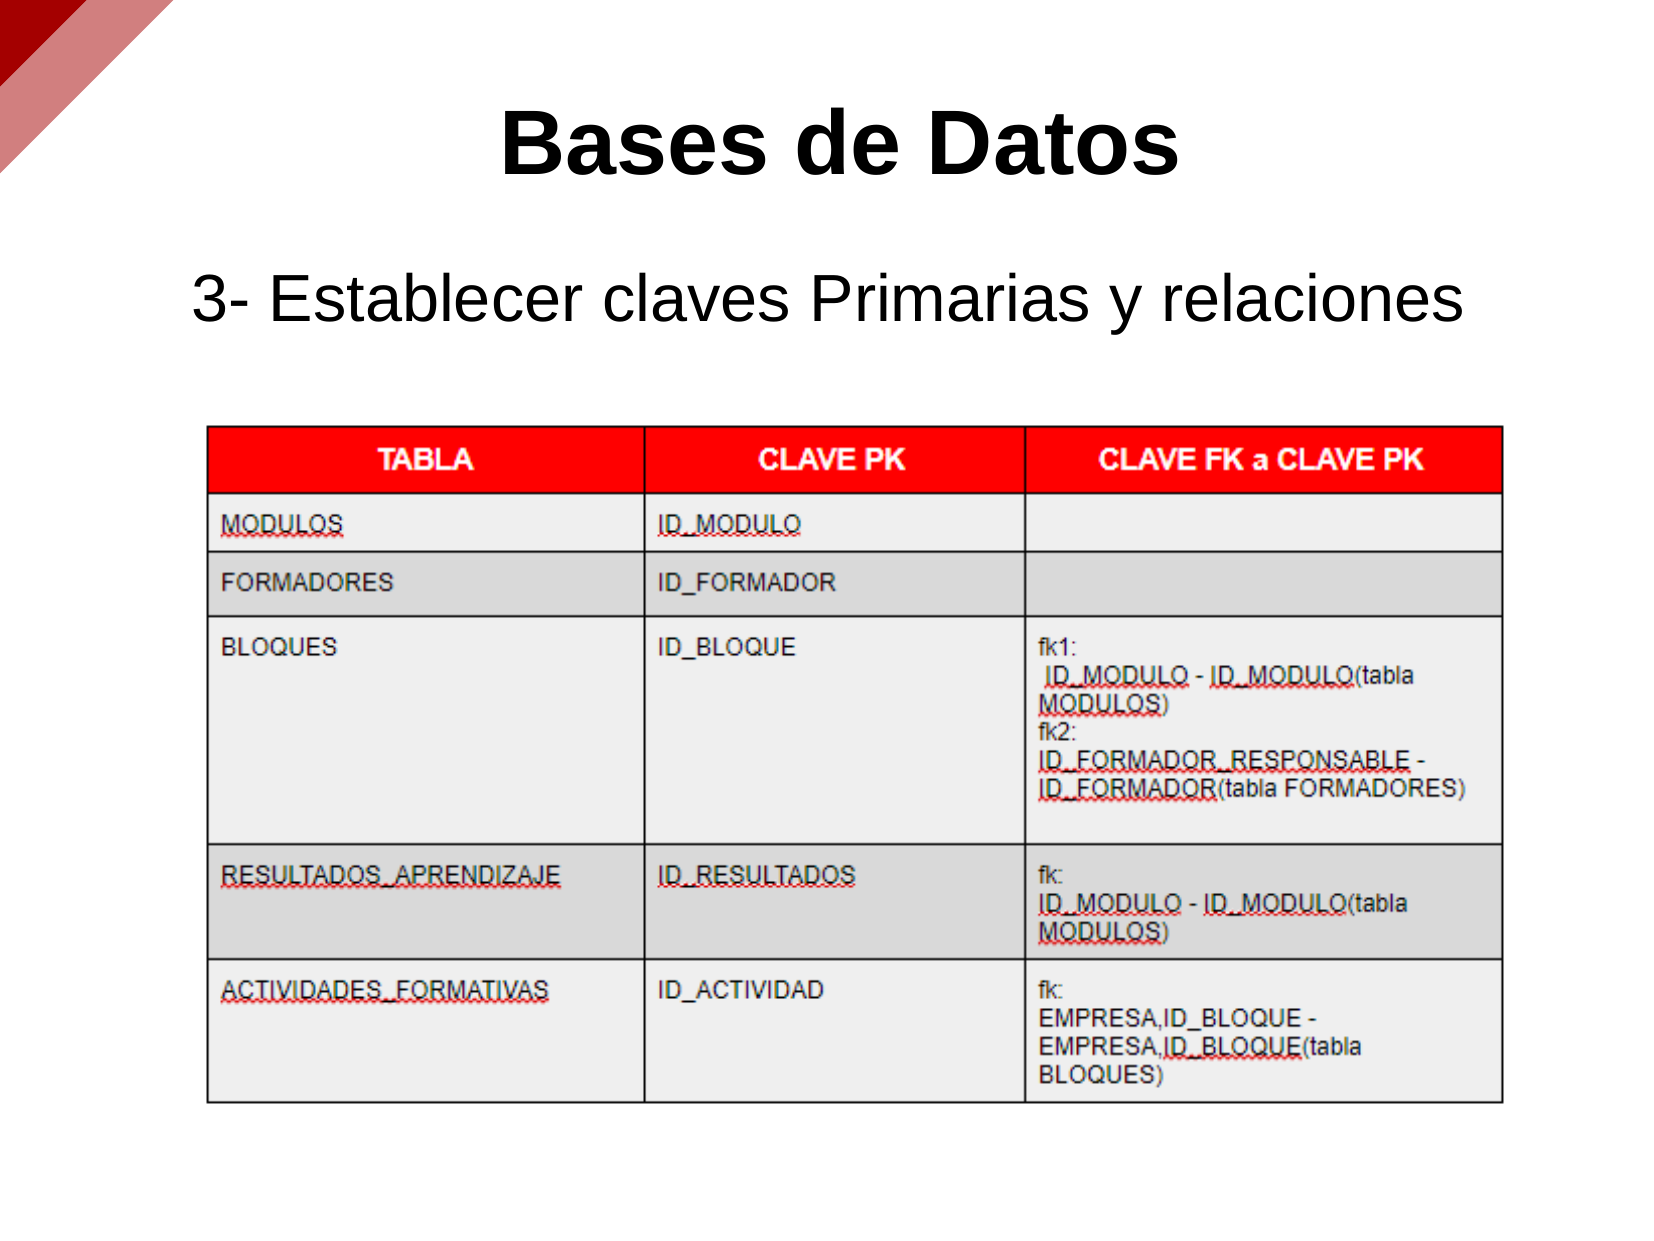

Bases de Datos
3- Establecer claves Primarias y relaciones